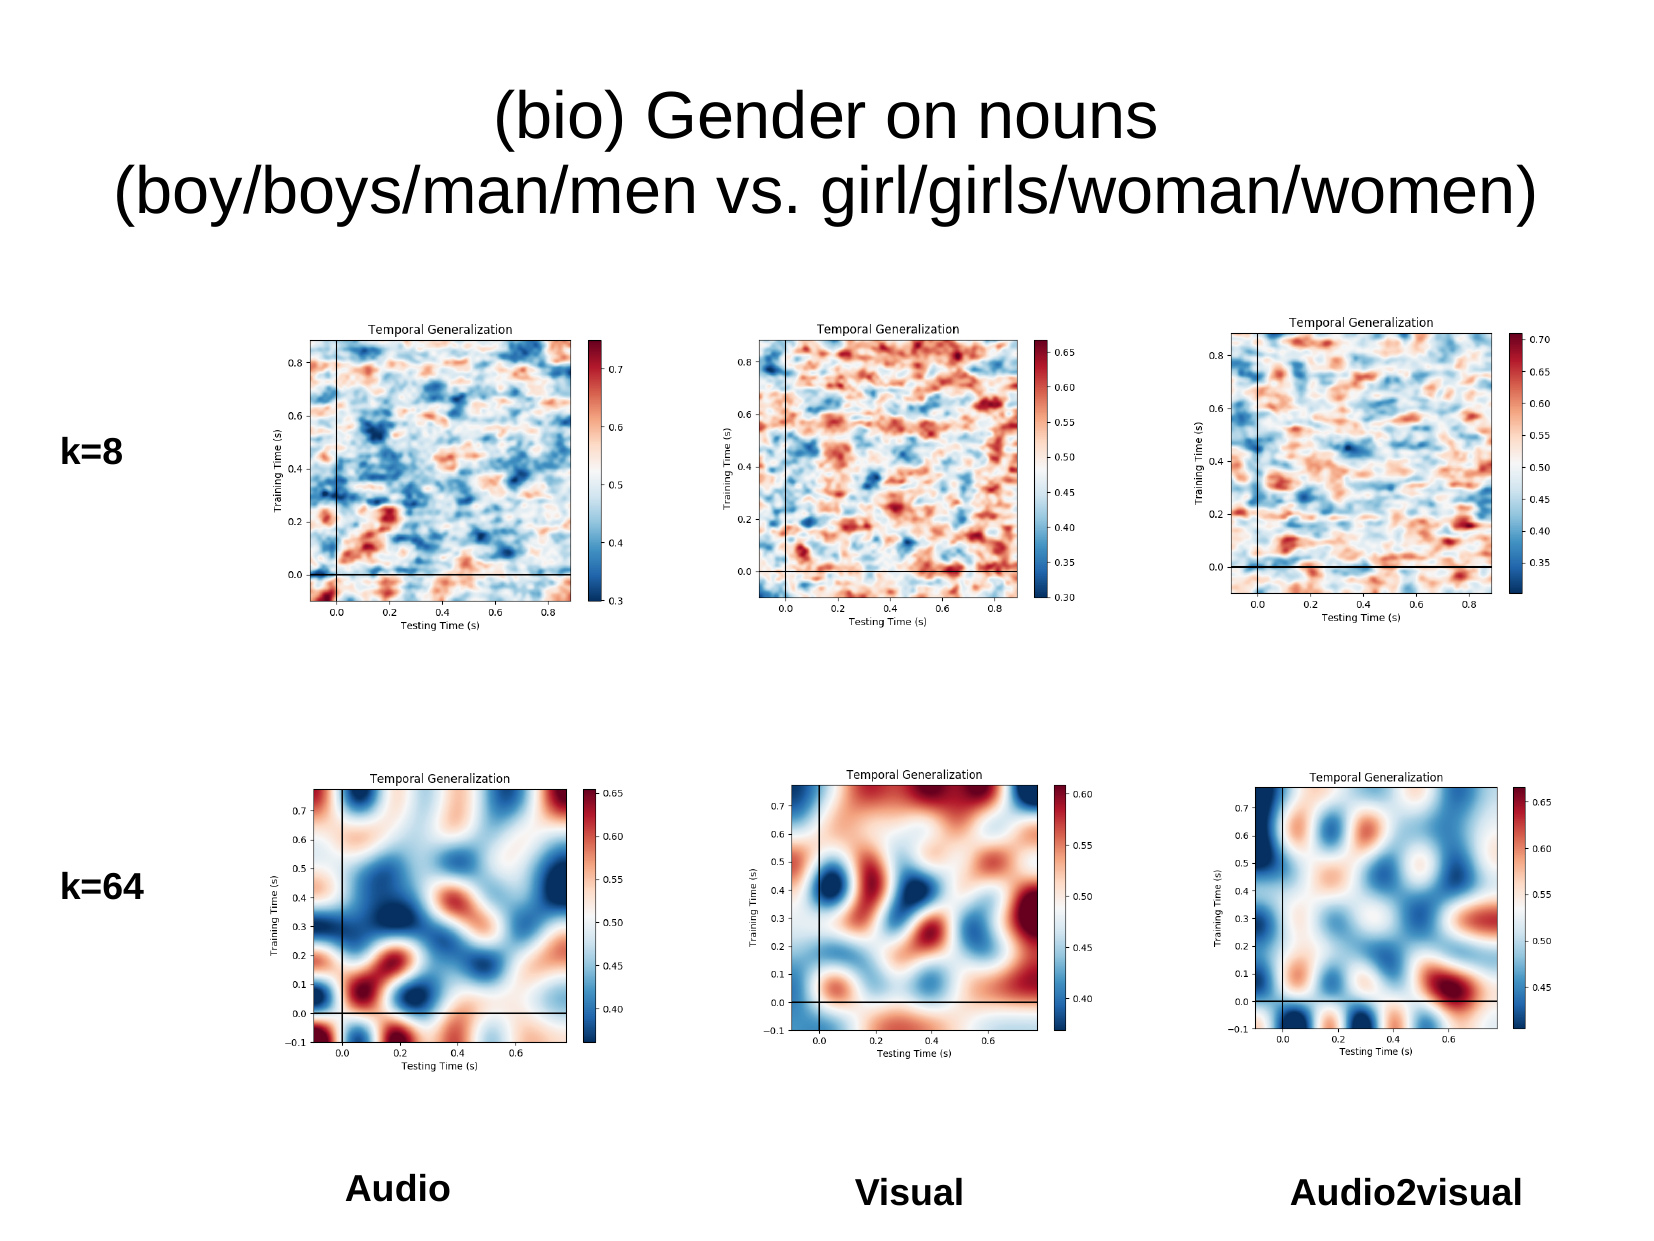

# (bio) Gender on nouns (boy/boys/man/men vs. girl/girls/woman/women)
k=8
k=64
Audio
Visual
Audio2visual